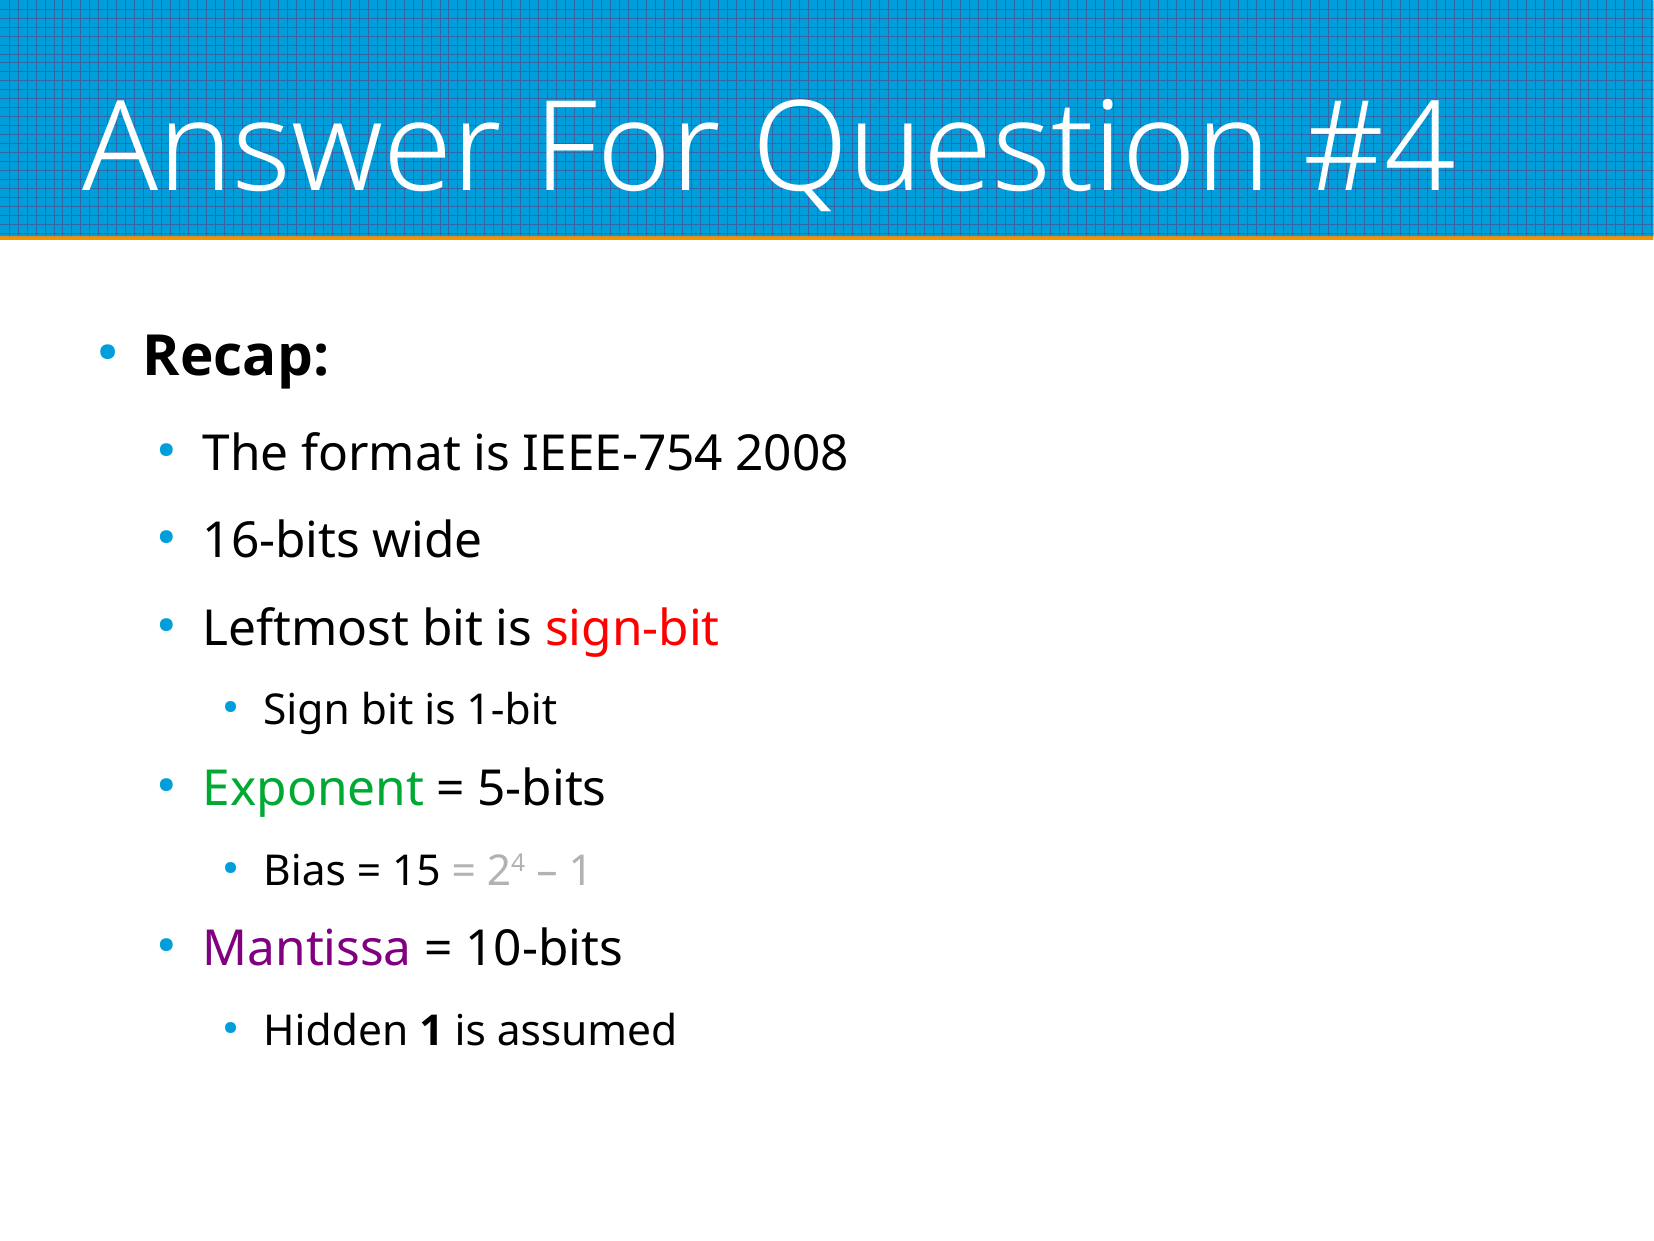

# Answer For Question #4
Recap:
The format is IEEE-754 2008
16-bits wide
Leftmost bit is sign-bit
Sign bit is 1-bit
Exponent = 5-bits
Bias = 15 = 24 – 1
Mantissa = 10-bits
Hidden 1 is assumed